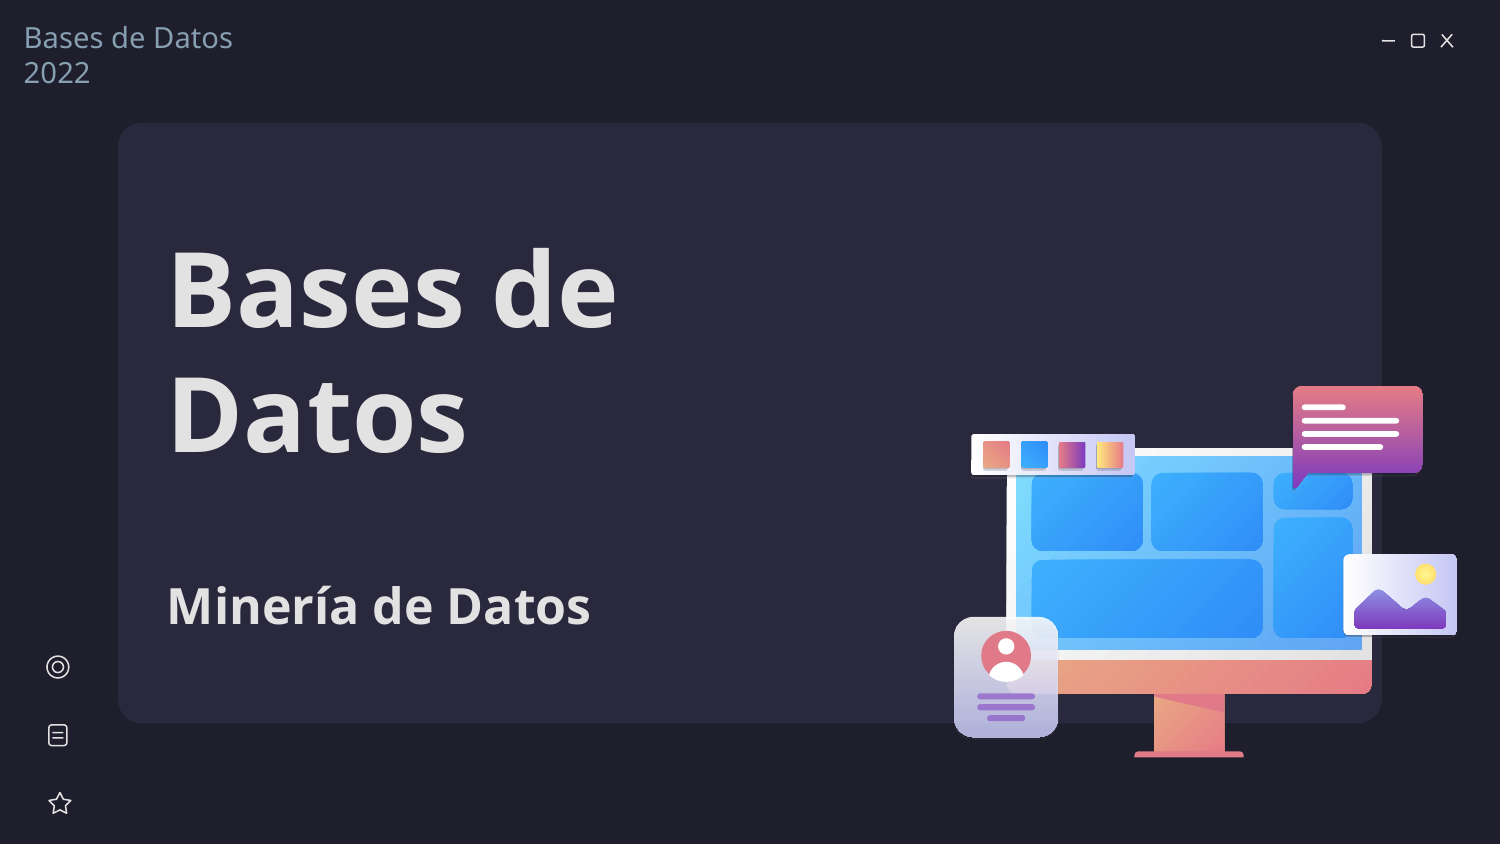

Bases de Datos
# Minería de Datos